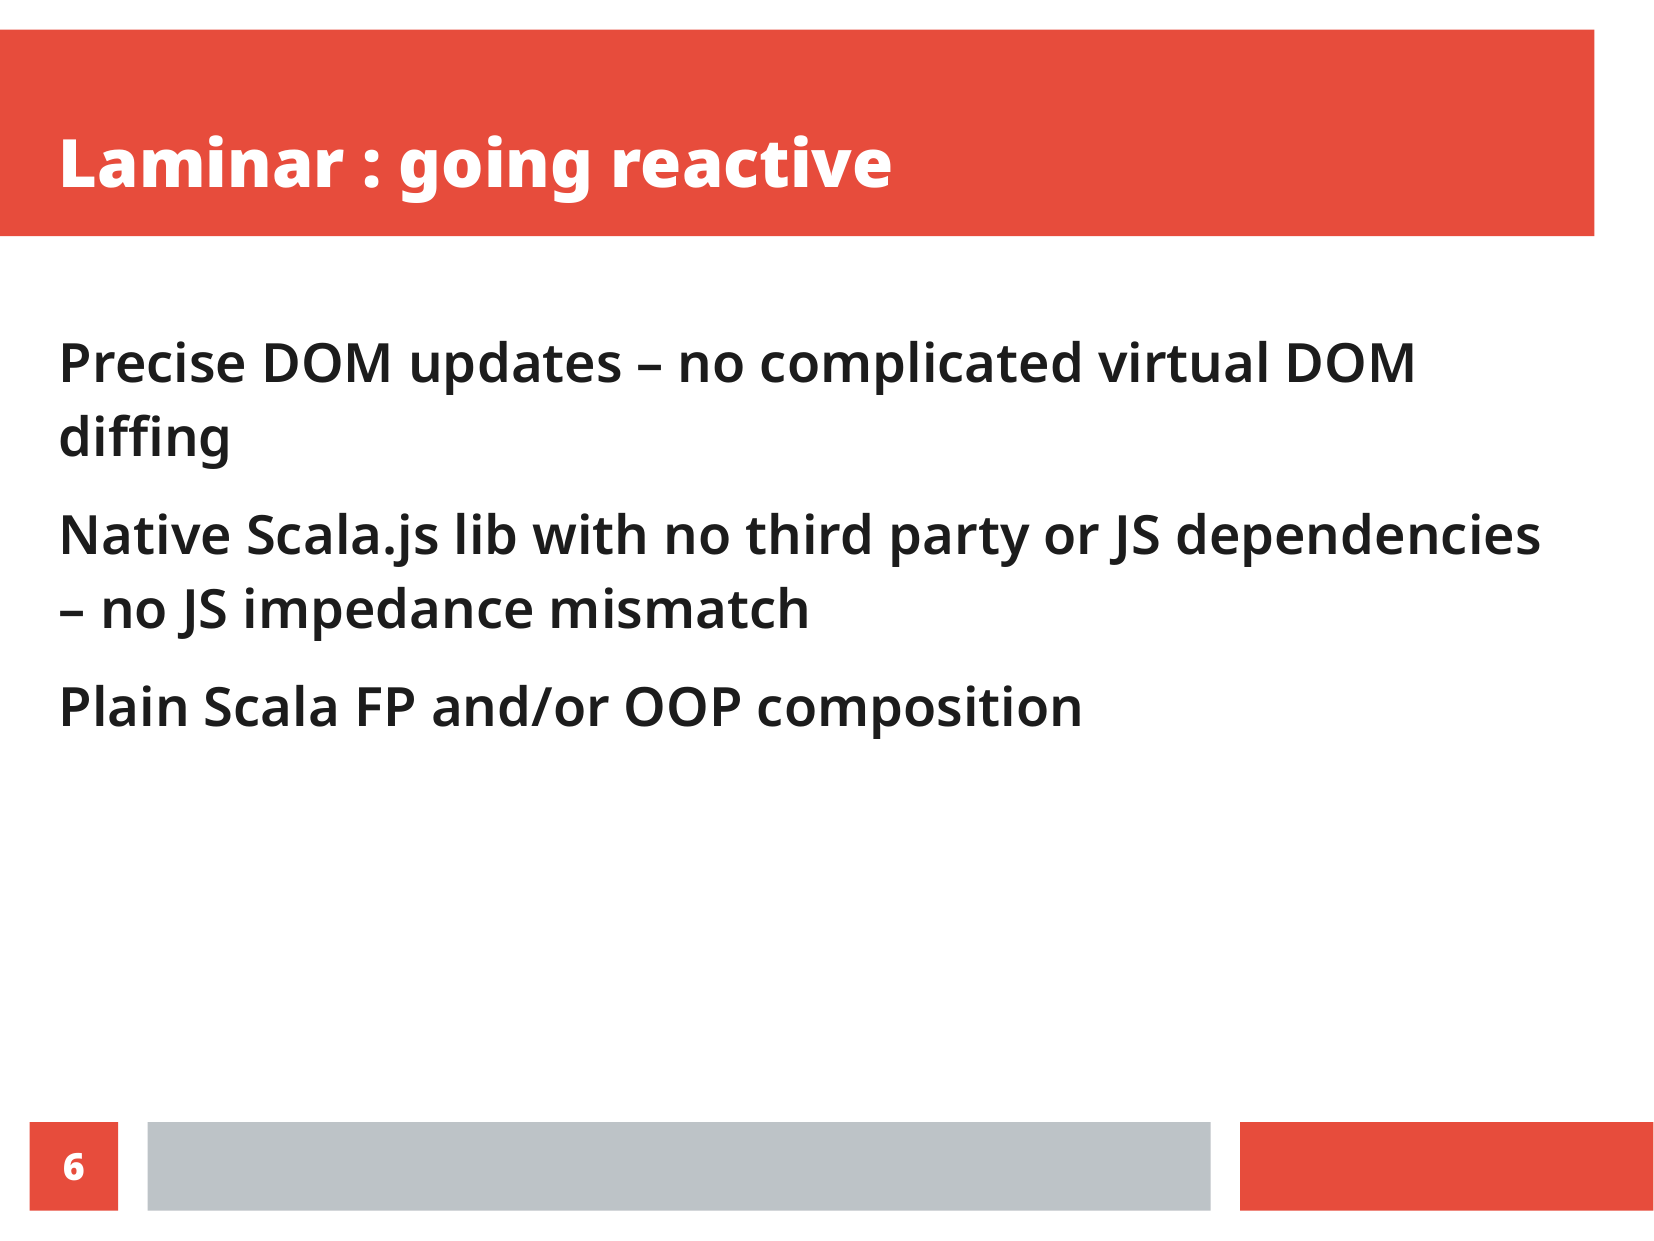

# Laminar : going reactive
Precise DOM updates – no complicated virtual DOM diffing
Native Scala.js lib with no third party or JS dependencies – no JS impedance mismatch
Plain Scala FP and/or OOP composition
6